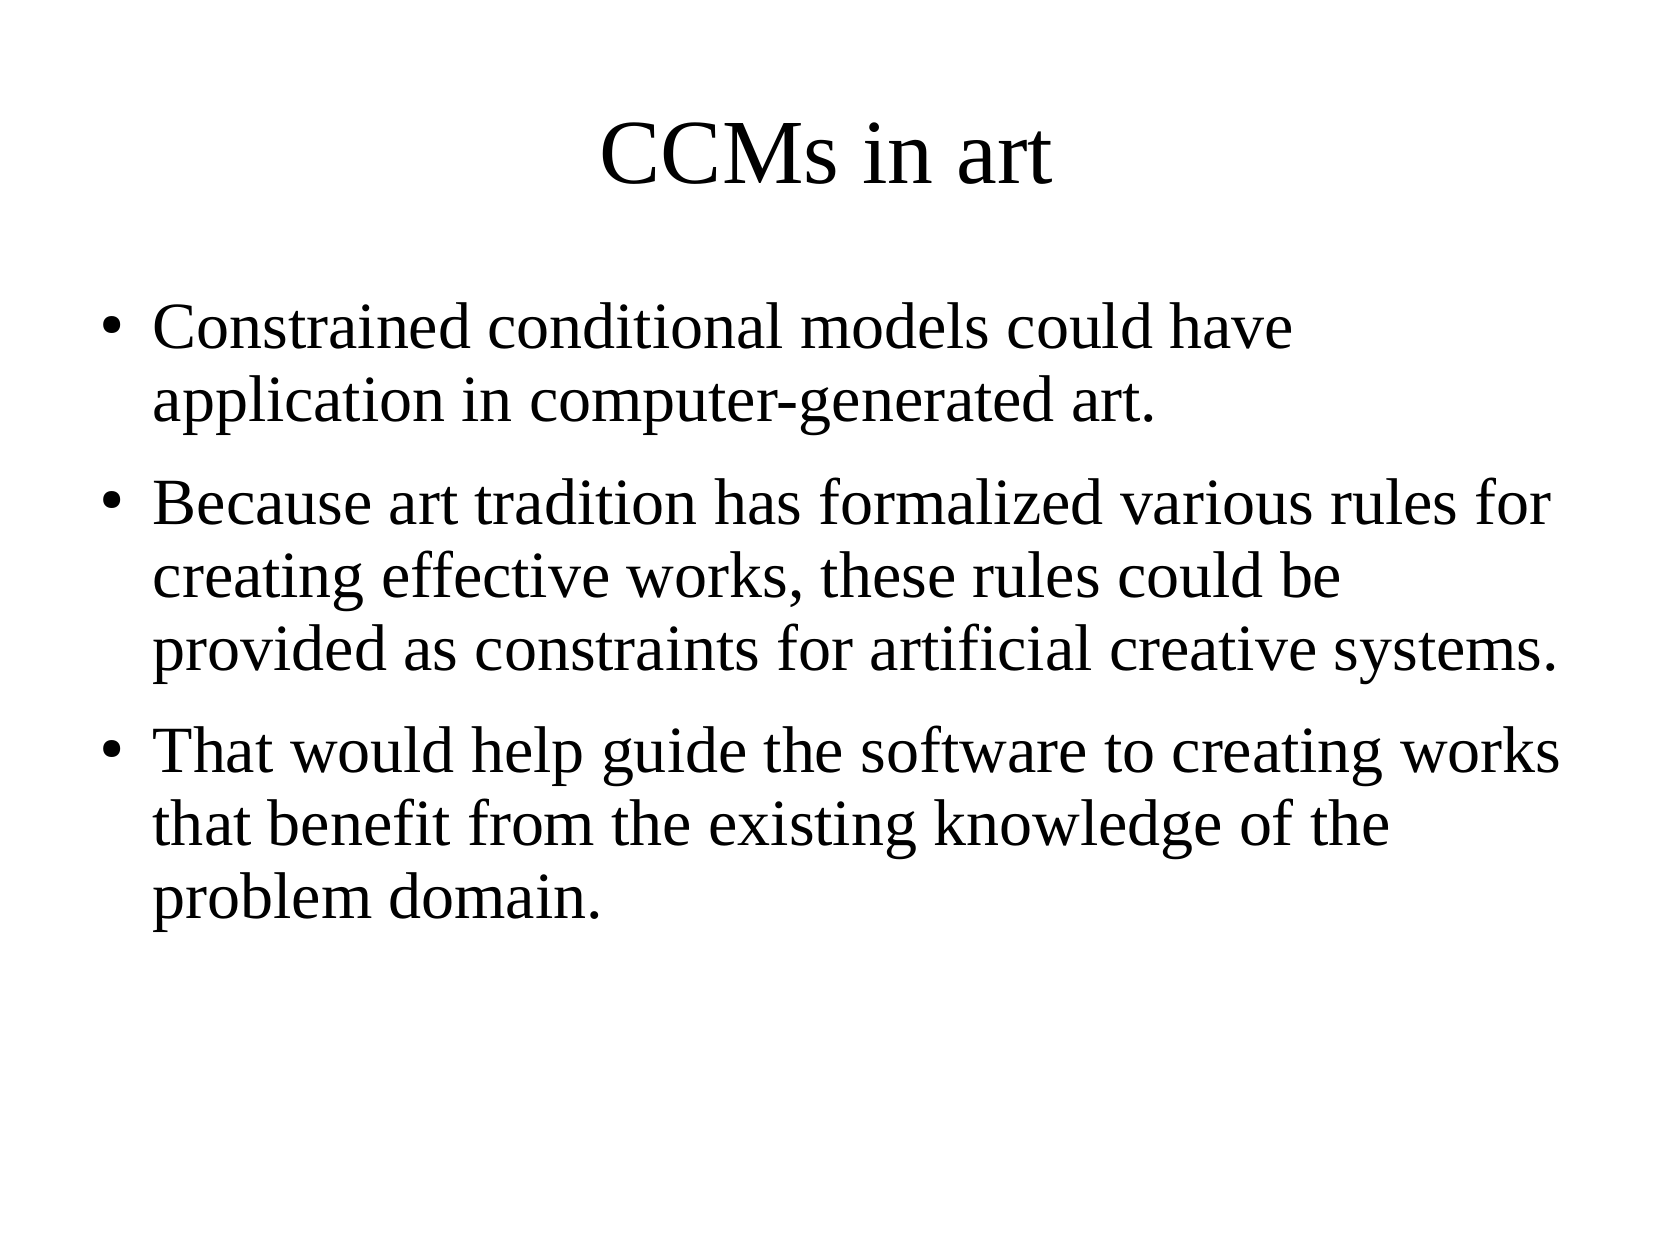

# CCMs in art
Constrained conditional models could have application in computer-generated art.
Because art tradition has formalized various rules for creating effective works, these rules could be provided as constraints for artificial creative systems.
That would help guide the software to creating works that benefit from the existing knowledge of the problem domain.